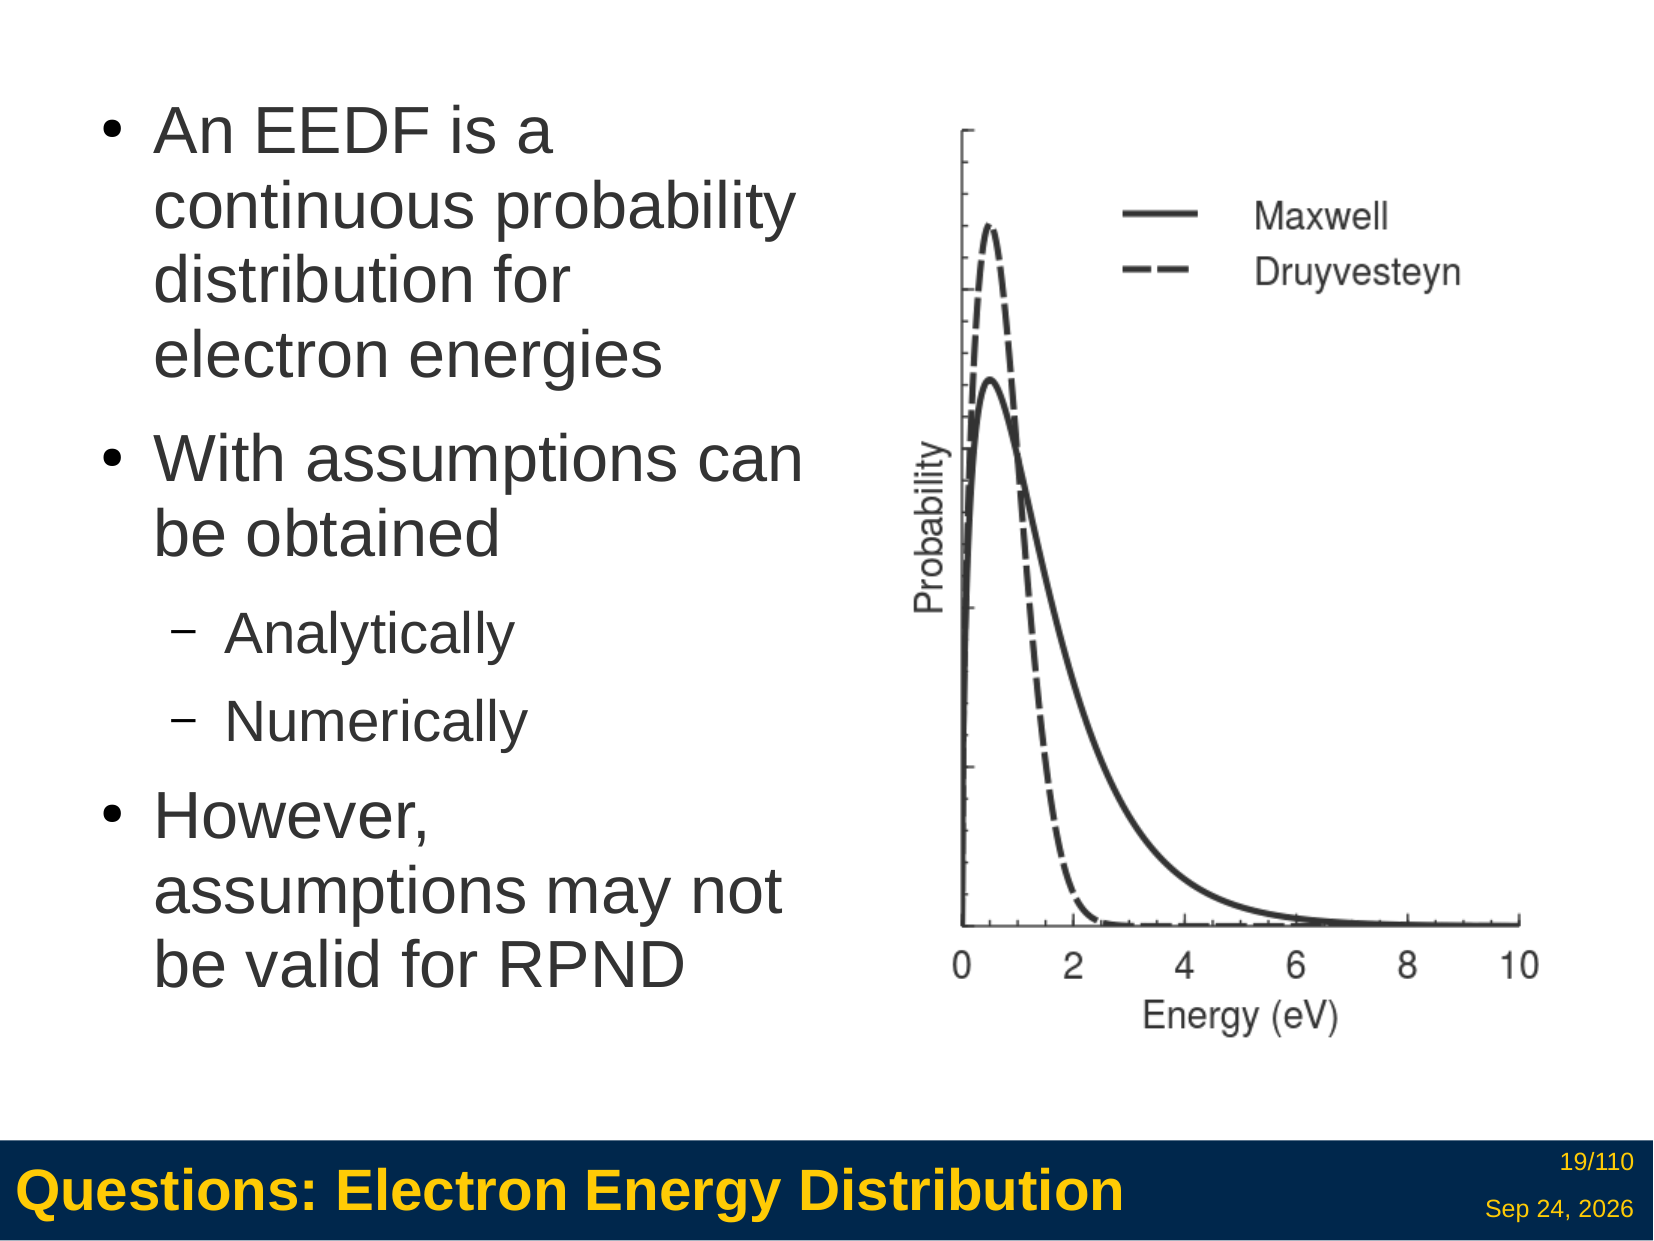

An EEDF is a continuous probability distribution for electron energies
With assumptions can be obtained
Analytically
Numerically
However, assumptions may not be valid for RPND
# Questions: Electron Energy Distribution
19